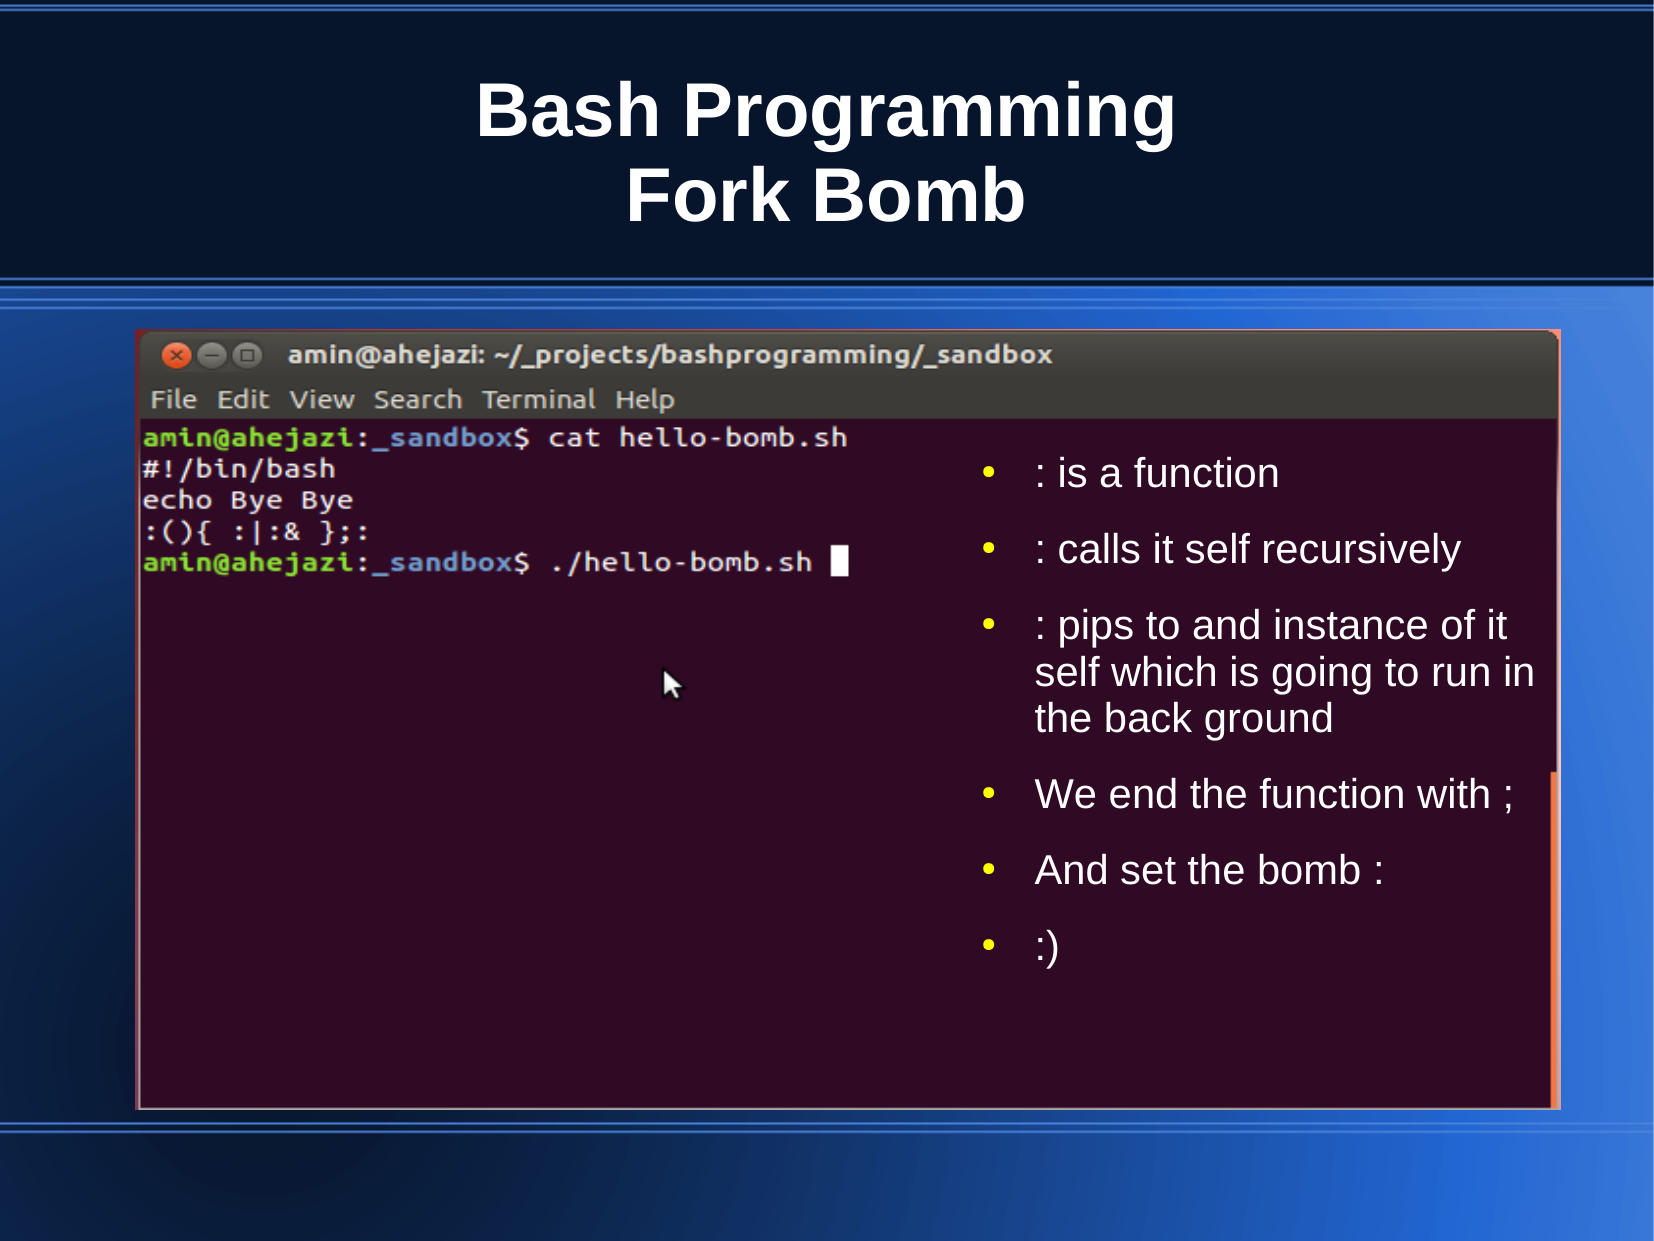

# Bash Programming Fork Bomb
: is a function
: calls it self recursively
: pips to and instance of it self which is going to run in the back ground
We end the function with ;
And set the bomb :
:)